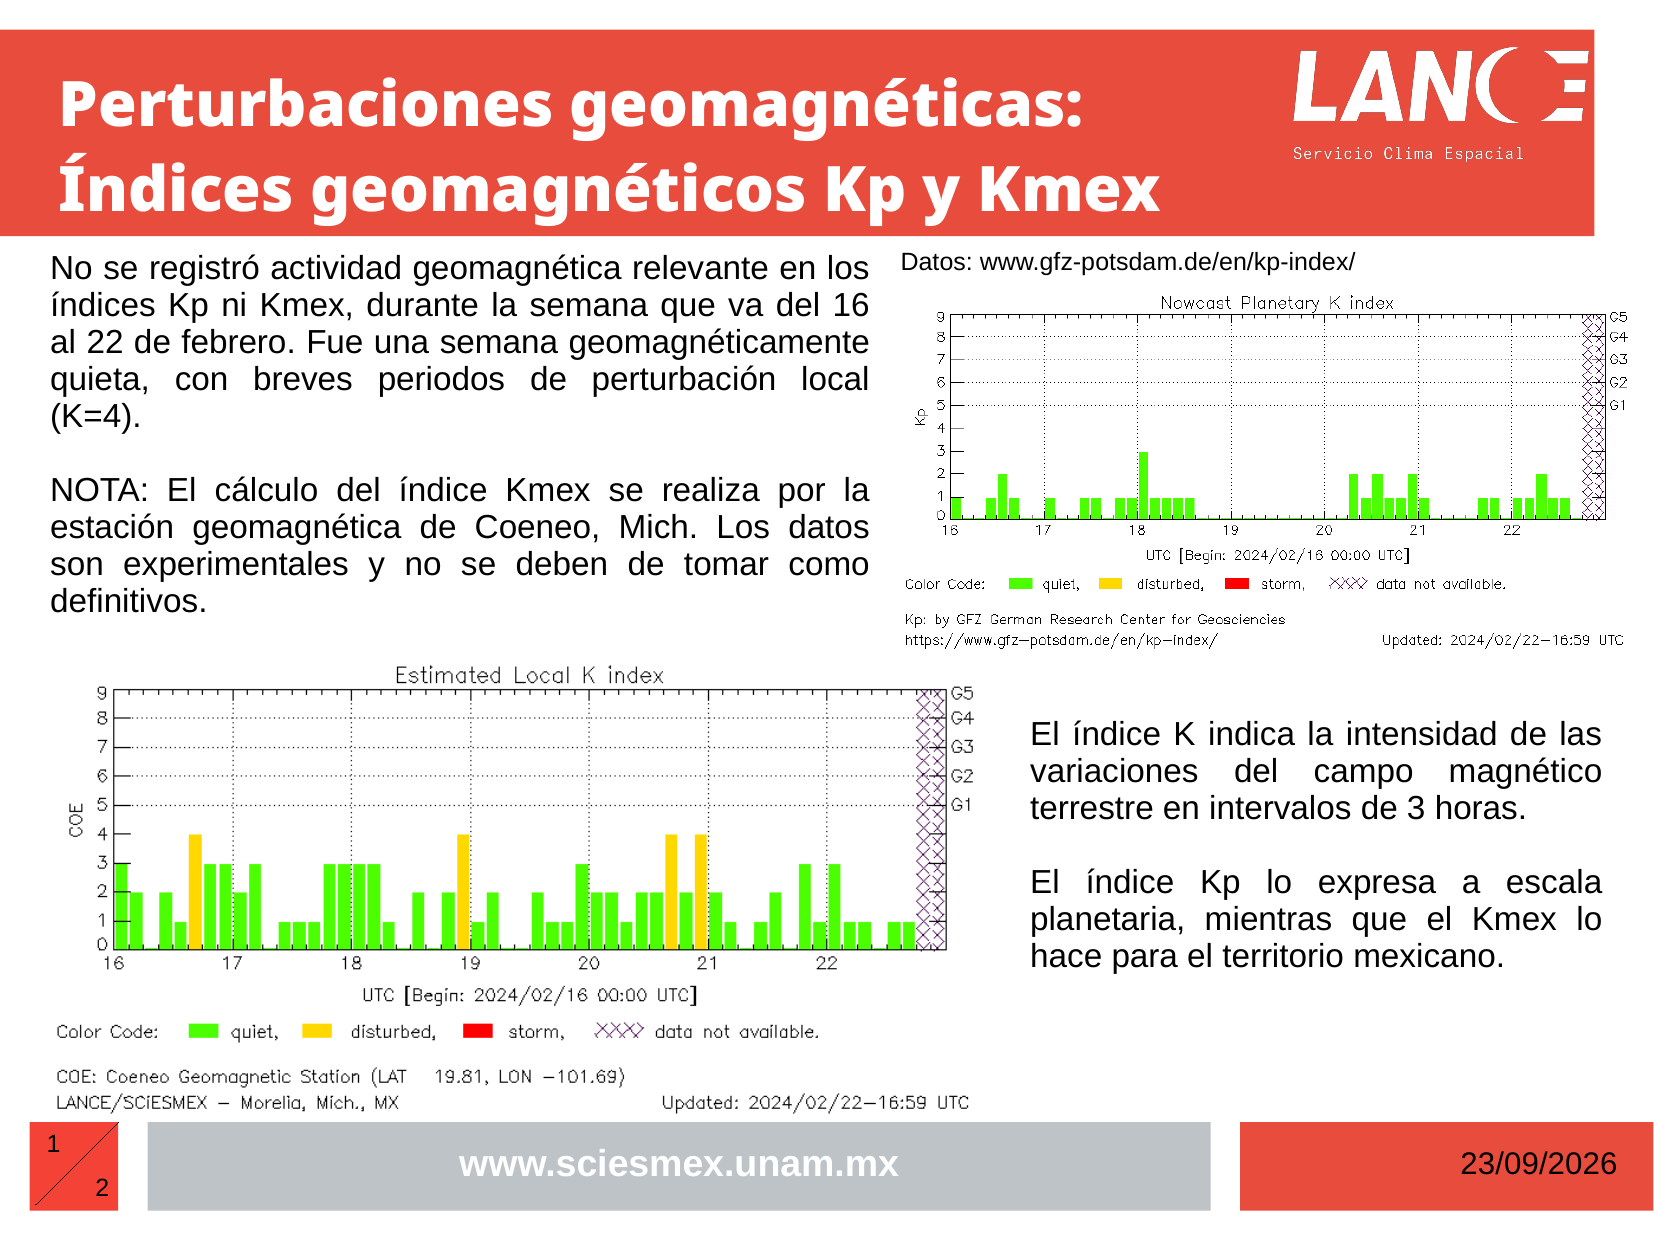

# Perturbaciones geomagnéticas: Índices geomagnéticos Kp y Kmex
Datos: www.gfz-potsdam.de/en/kp-index/
No se registró actividad geomagnética relevante en los índices Kp ni Kmex, durante la semana que va del 16 al 22 de febrero. Fue una semana geomagnéticamente quieta, con breves periodos de perturbación local (K=4).
NOTA: El cálculo del índice Kmex se realiza por la estación geomagnética de Coeneo, Mich. Los datos son experimentales y no se deben de tomar como definitivos.
El índice K indica la intensidad de las variaciones del campo magnético terrestre en intervalos de 3 horas.
El índice Kp lo expresa a escala planetaria, mientras que el Kmex lo hace para el territorio mexicano.
www.sciesmex.unam.mx
2